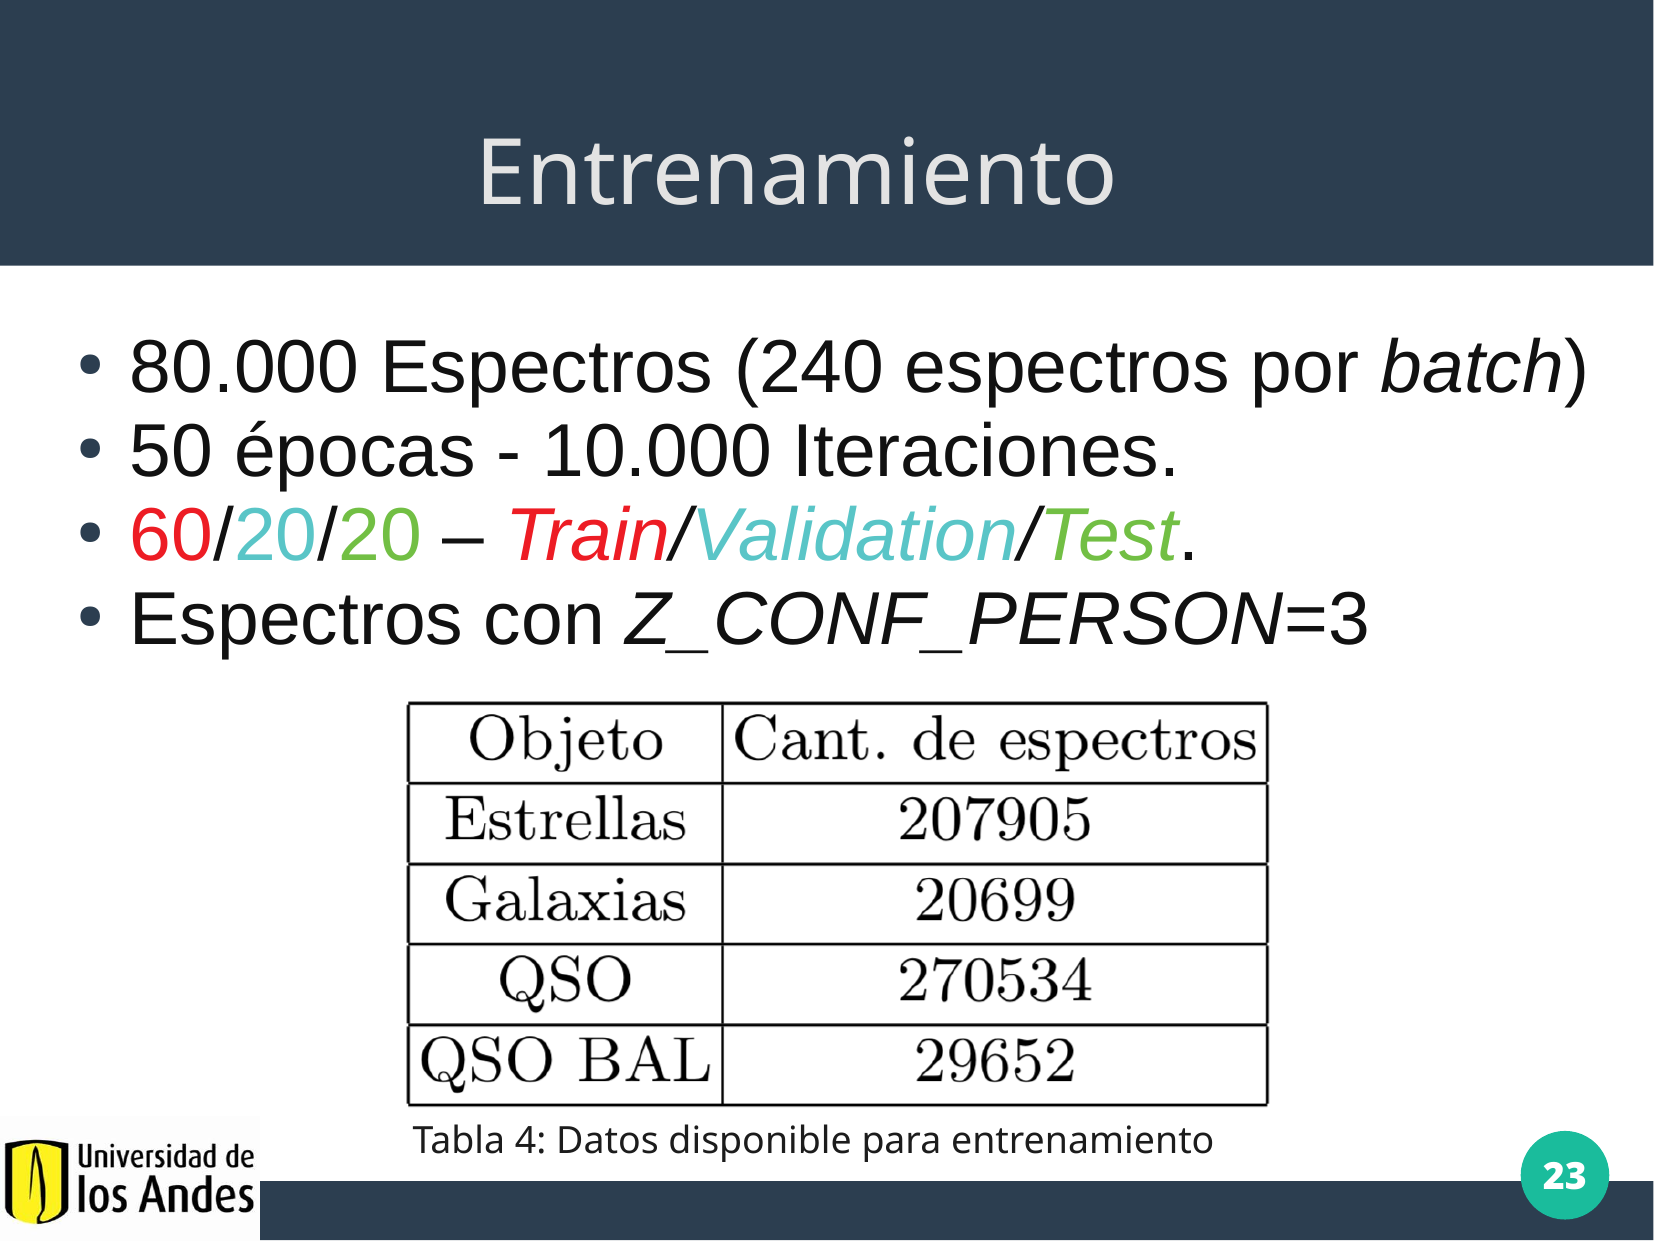

# Entrenamiento
80.000 Espectros (240 espectros por batch)
50 épocas - 10.000 Iteraciones.
60/20/20 – Train/Validation/Test.
Espectros con Z_CONF_PERSON=3
Tabla 4: Datos disponible para entrenamiento
23